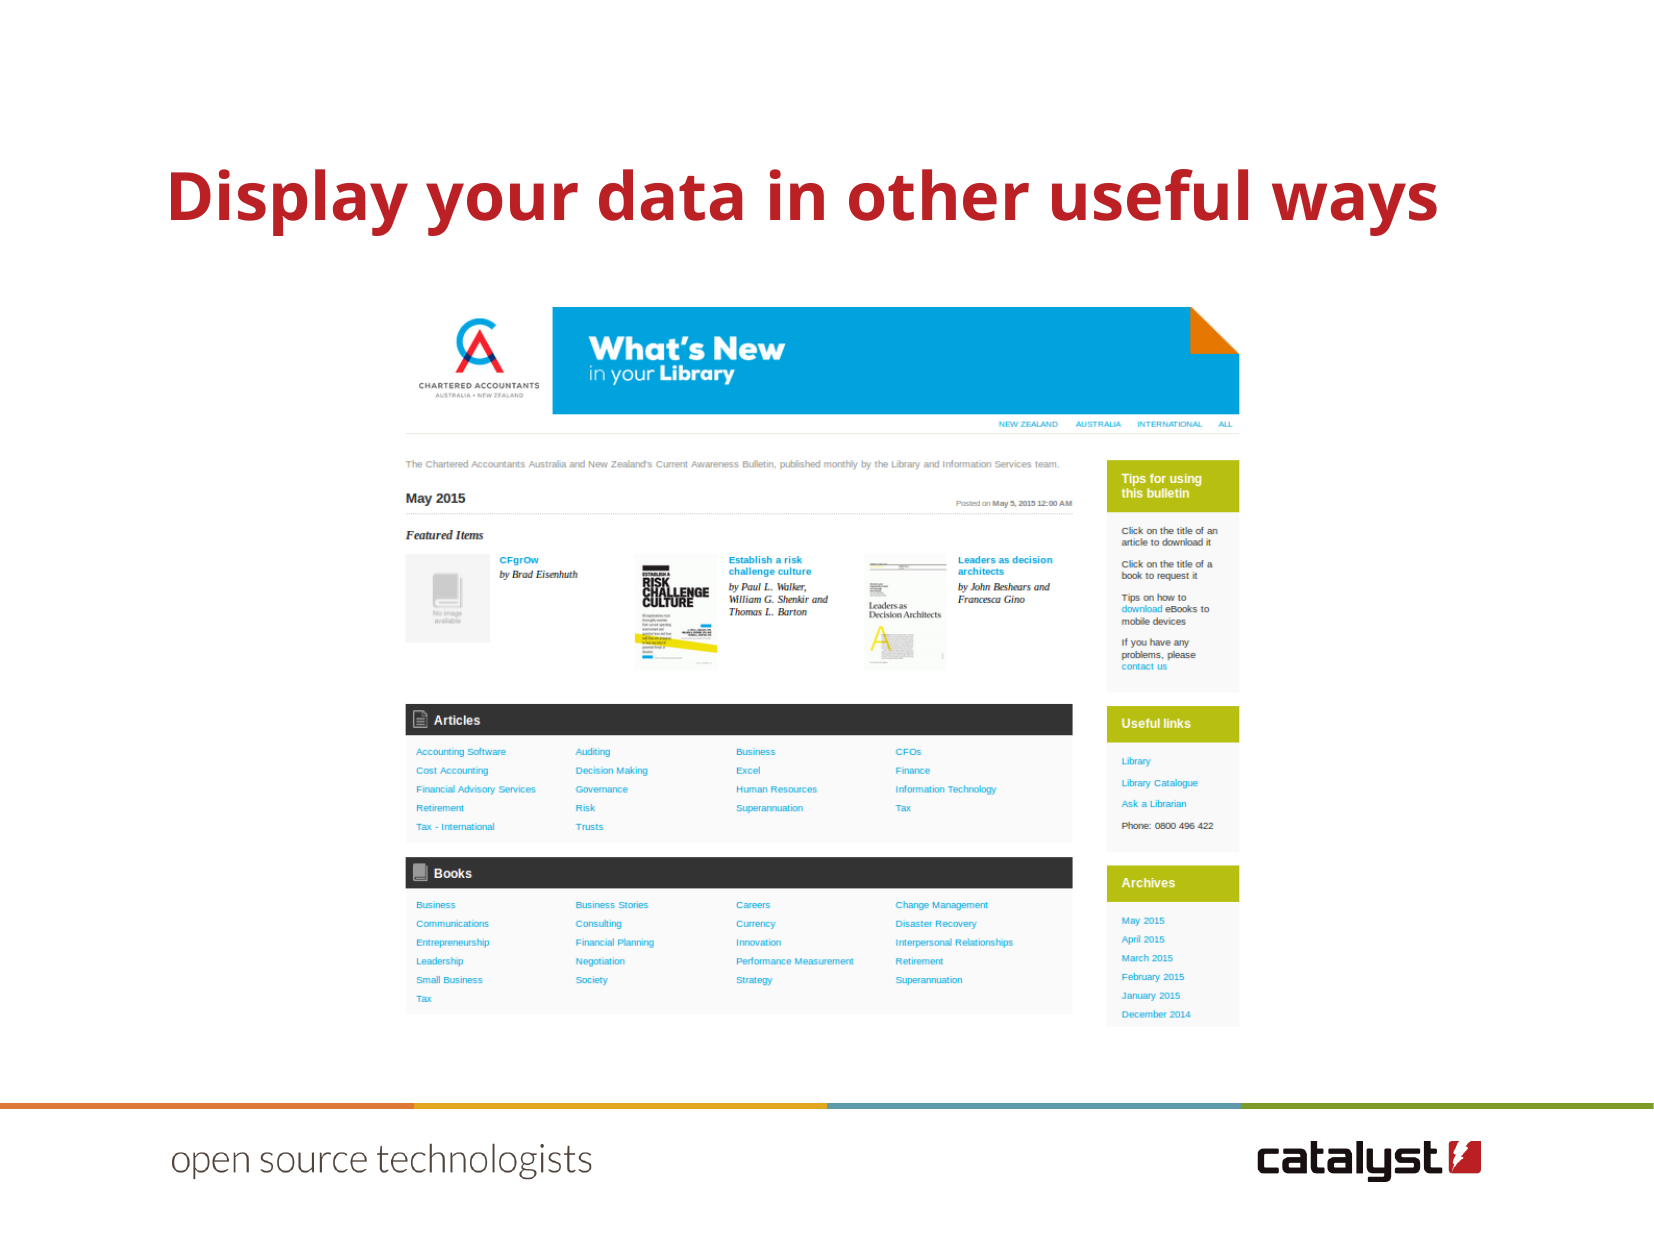

# Display your data in other useful ways